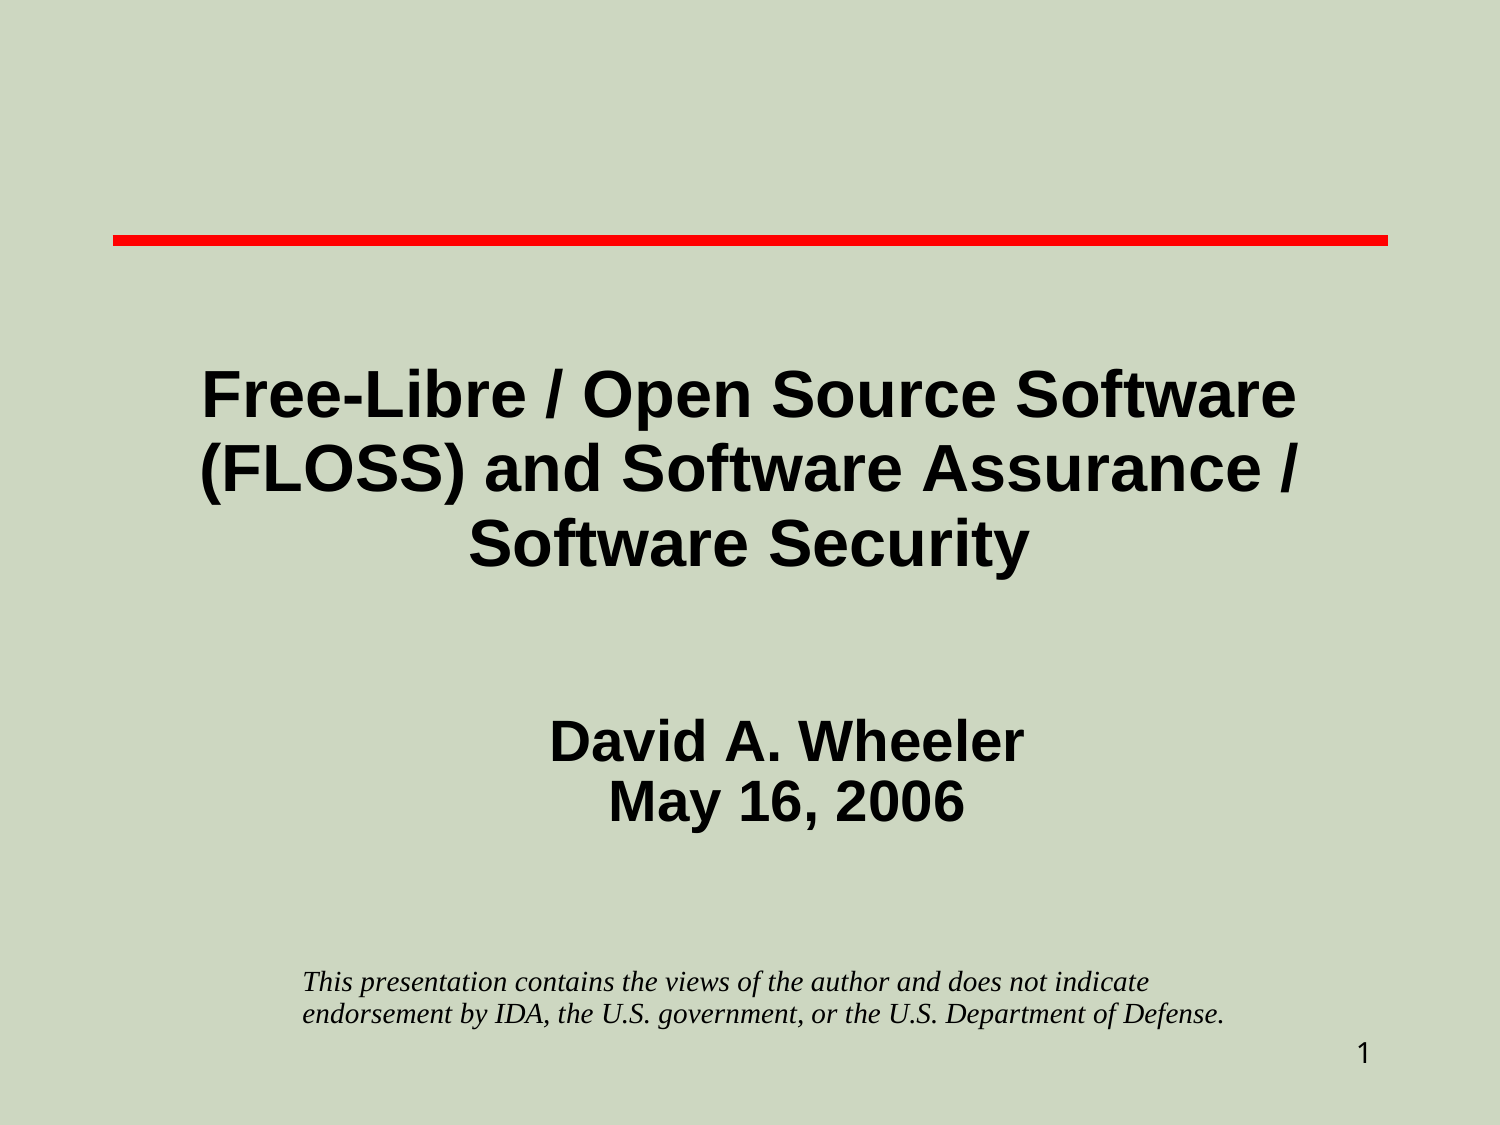

# Free-Libre / Open Source Software (FLOSS) and Software Assurance / Software Security
David A. Wheeler
May 16, 2006
This presentation contains the views of the author and does not indicate endorsement by IDA, the U.S. government, or the U.S. Department of Defense.